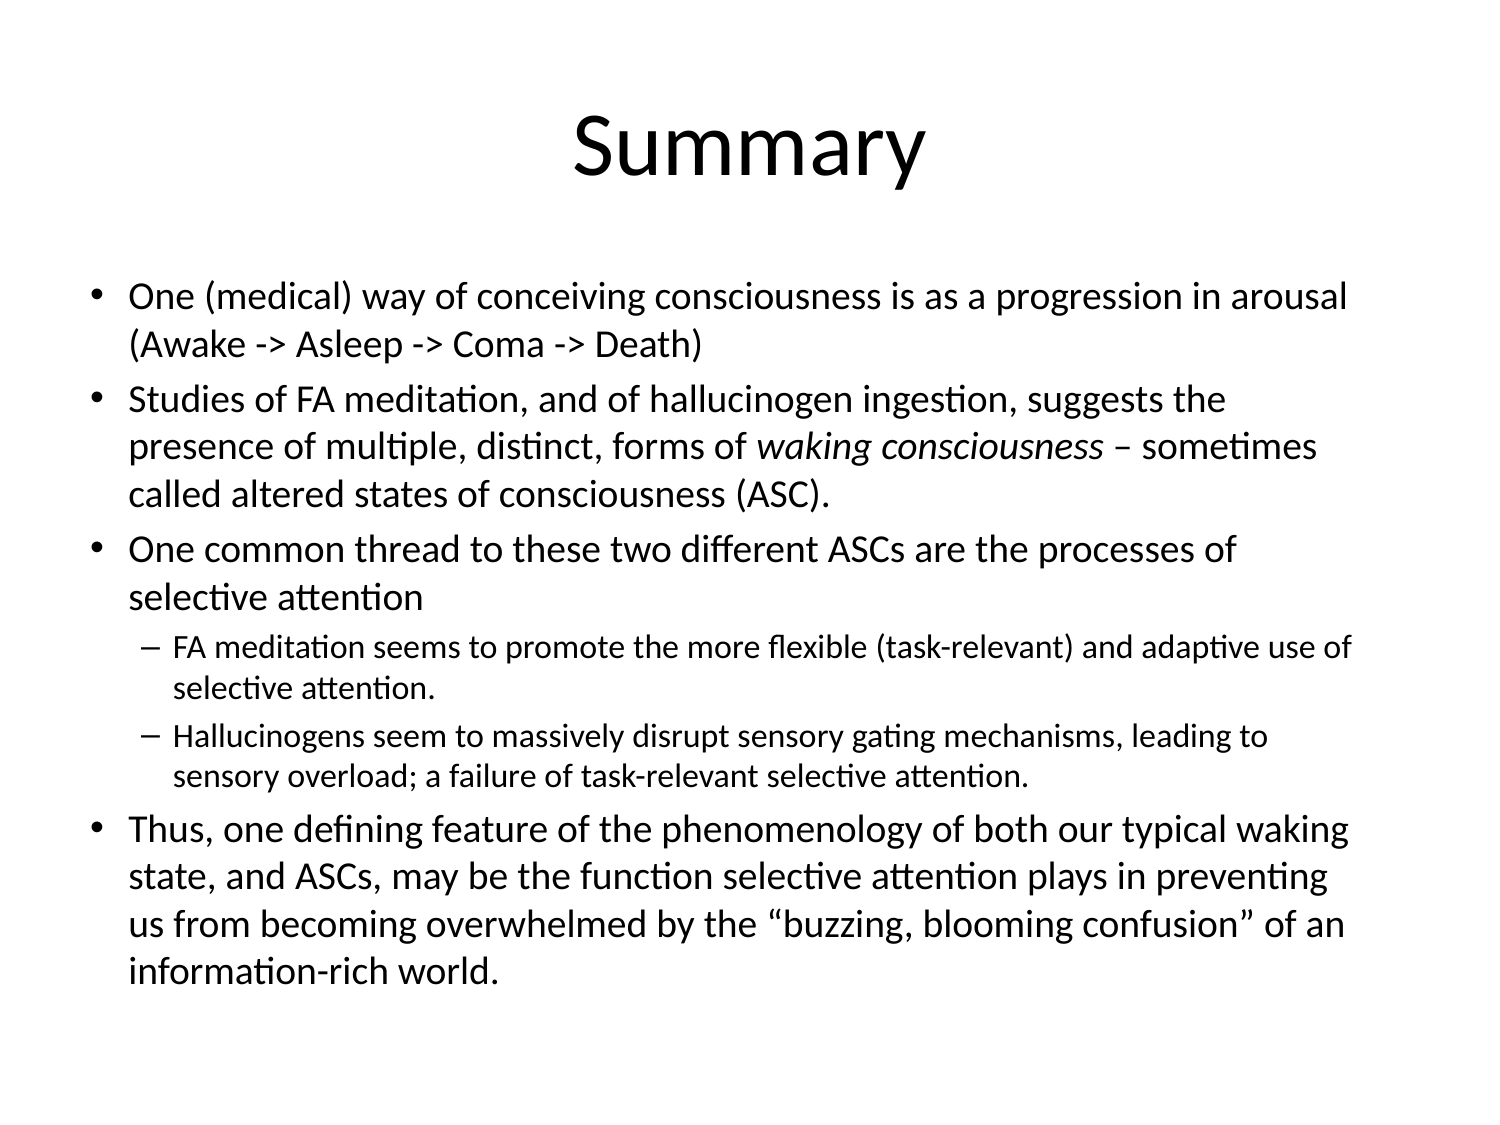

# Summary
One (medical) way of conceiving consciousness is as a progression in arousal (Awake -> Asleep -> Coma -> Death)
Studies of FA meditation, and of hallucinogen ingestion, suggests the presence of multiple, distinct, forms of waking consciousness – sometimes called altered states of consciousness (ASC).
One common thread to these two different ASCs are the processes of selective attention
FA meditation seems to promote the more flexible (task-relevant) and adaptive use of selective attention.
Hallucinogens seem to massively disrupt sensory gating mechanisms, leading to sensory overload; a failure of task-relevant selective attention.
Thus, one defining feature of the phenomenology of both our typical waking state, and ASCs, may be the function selective attention plays in preventing us from becoming overwhelmed by the “buzzing, blooming confusion” of an information-rich world.